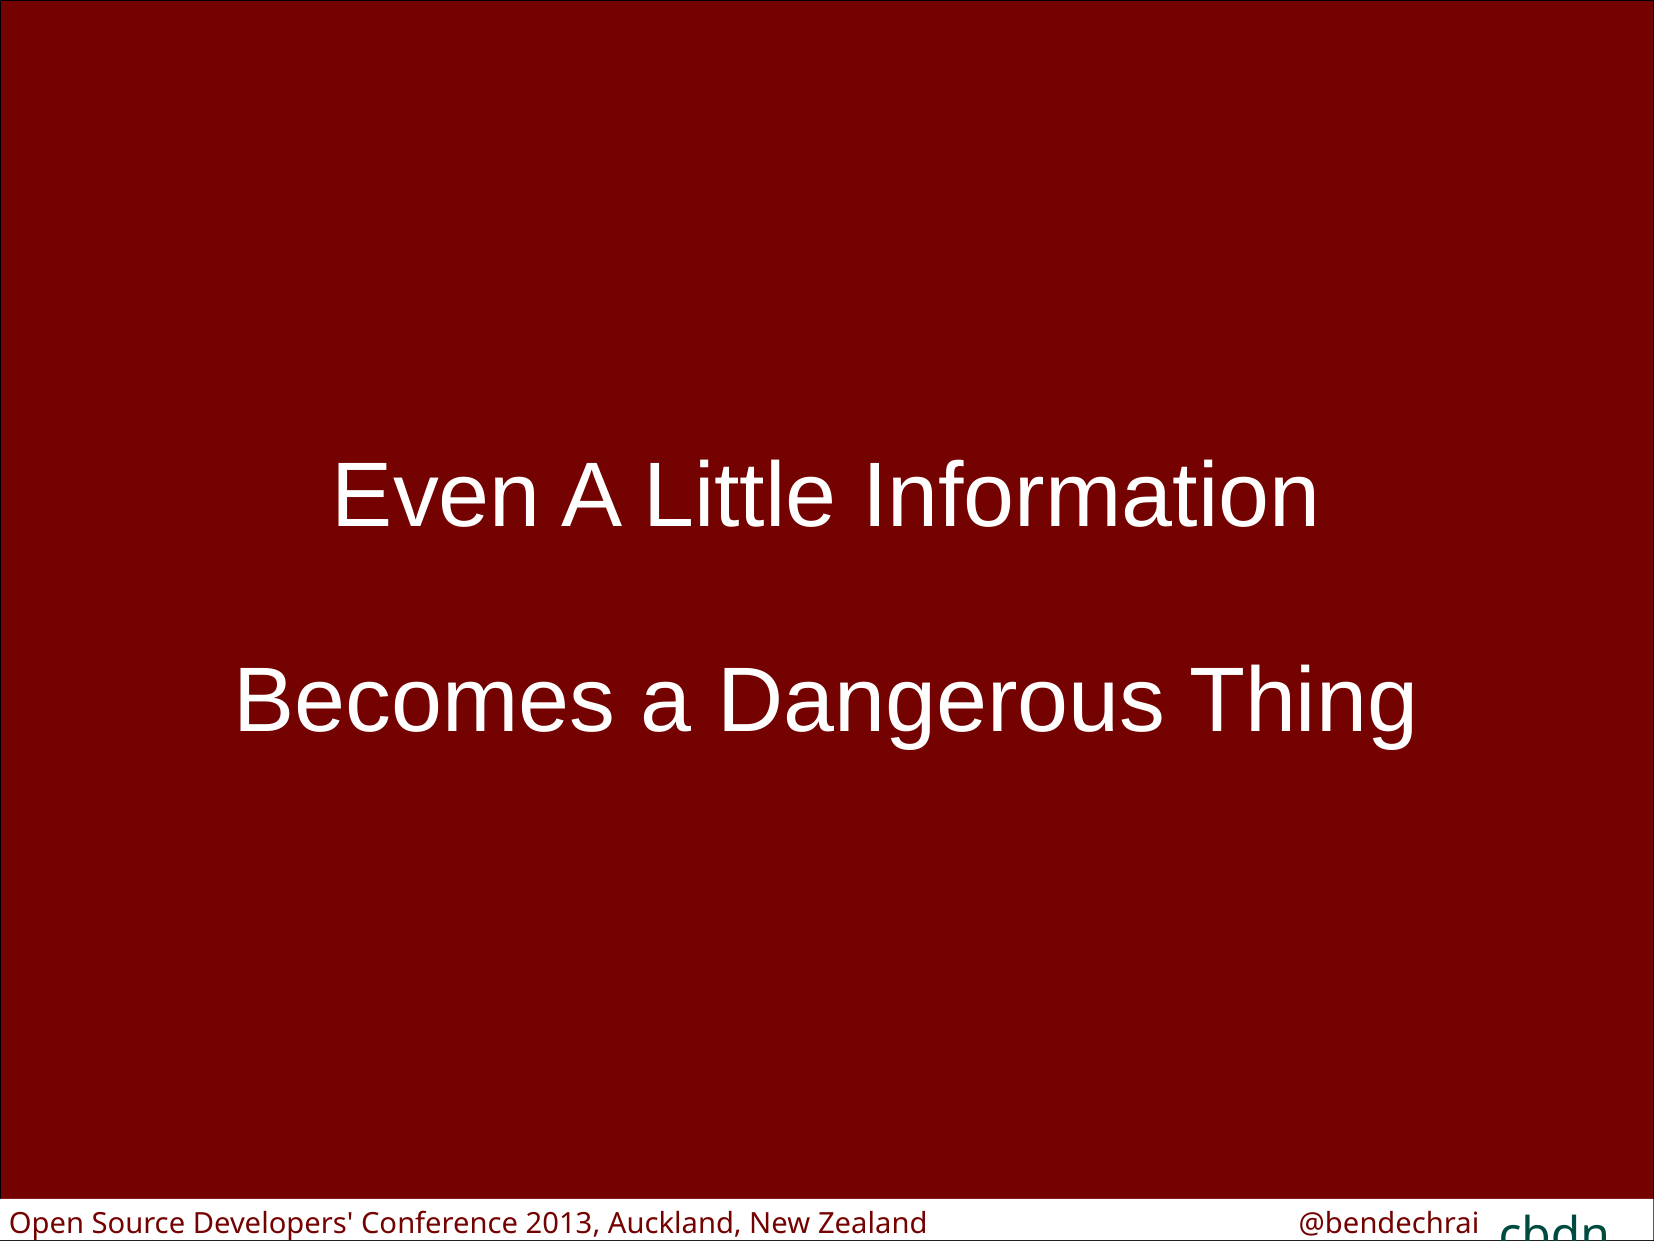

# Even A Little Information Becomes a Dangerous Thing
cbdn
Open Source Developers' Conference 2013, Auckland, New Zealand
@bendechrai